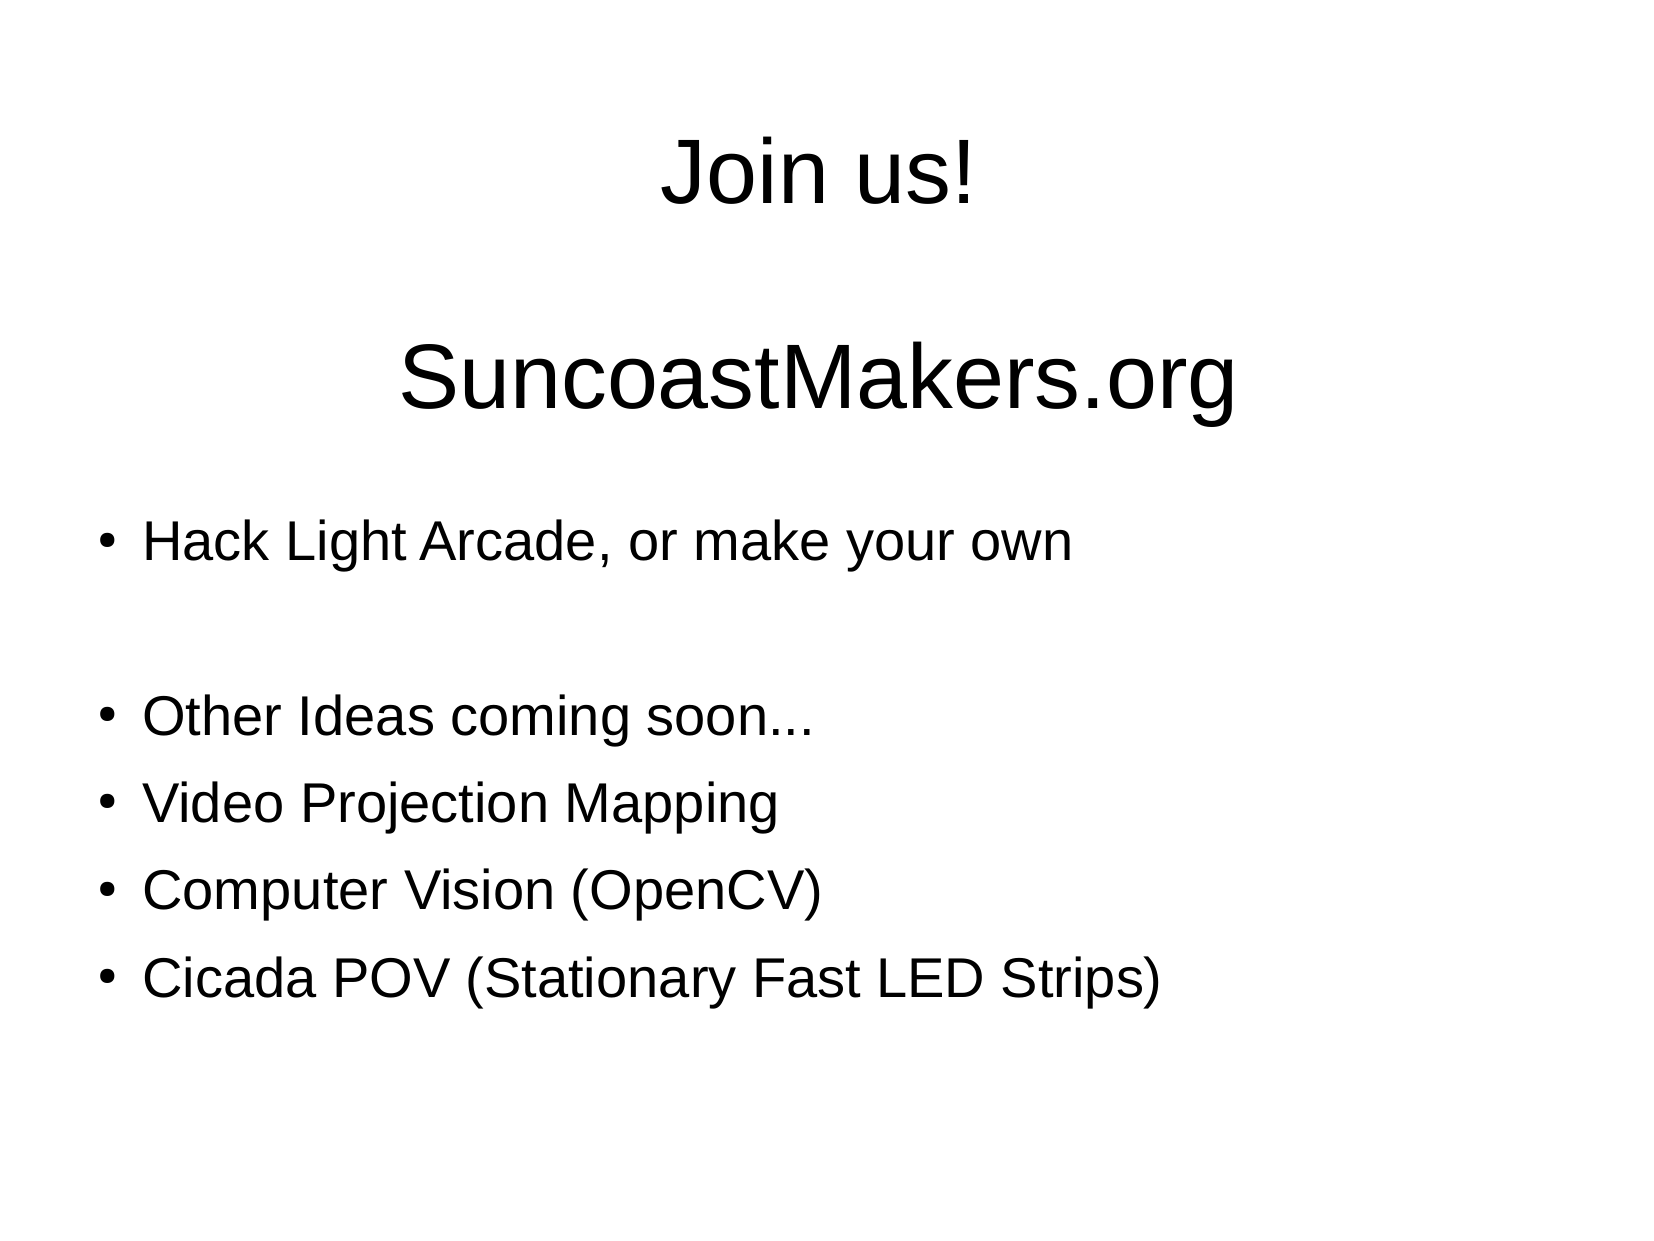

# Join us! SuncoastMakers.org
Hack Light Arcade, or make your own
Other Ideas coming soon...
Video Projection Mapping
Computer Vision (OpenCV)
Cicada POV (Stationary Fast LED Strips)